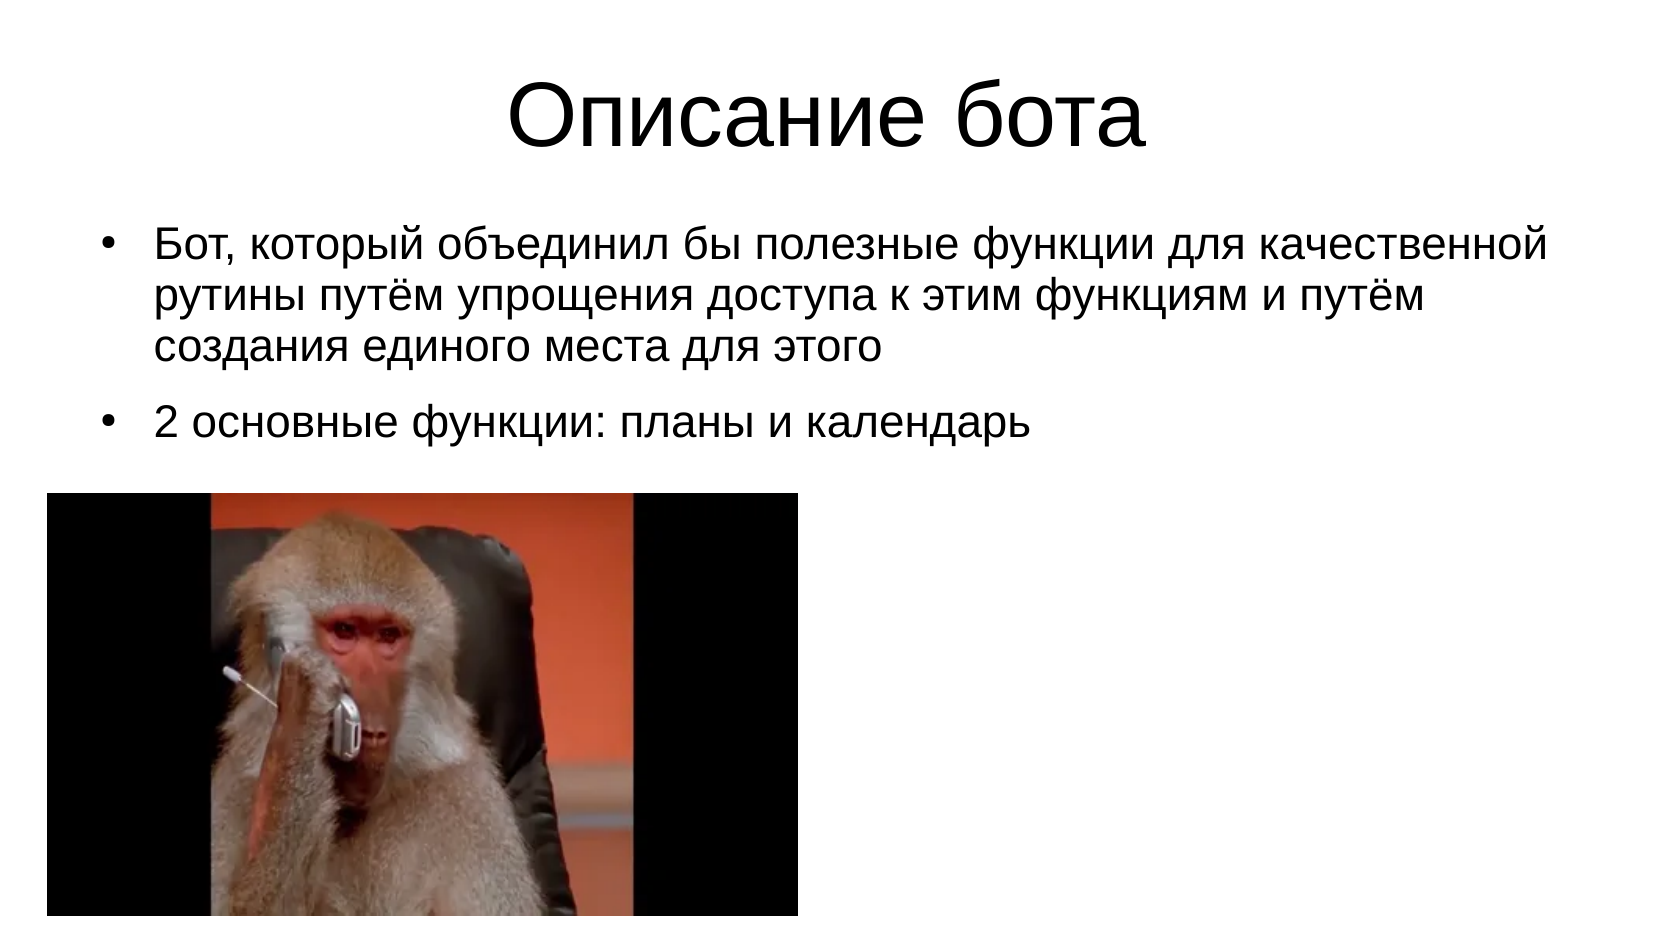

# Описание бота
Бот, который объединил бы полезные функции для качественной рутины путём упрощения доступа к этим функциям и путём создания единого места для этого
2 основные функции: планы и календарь